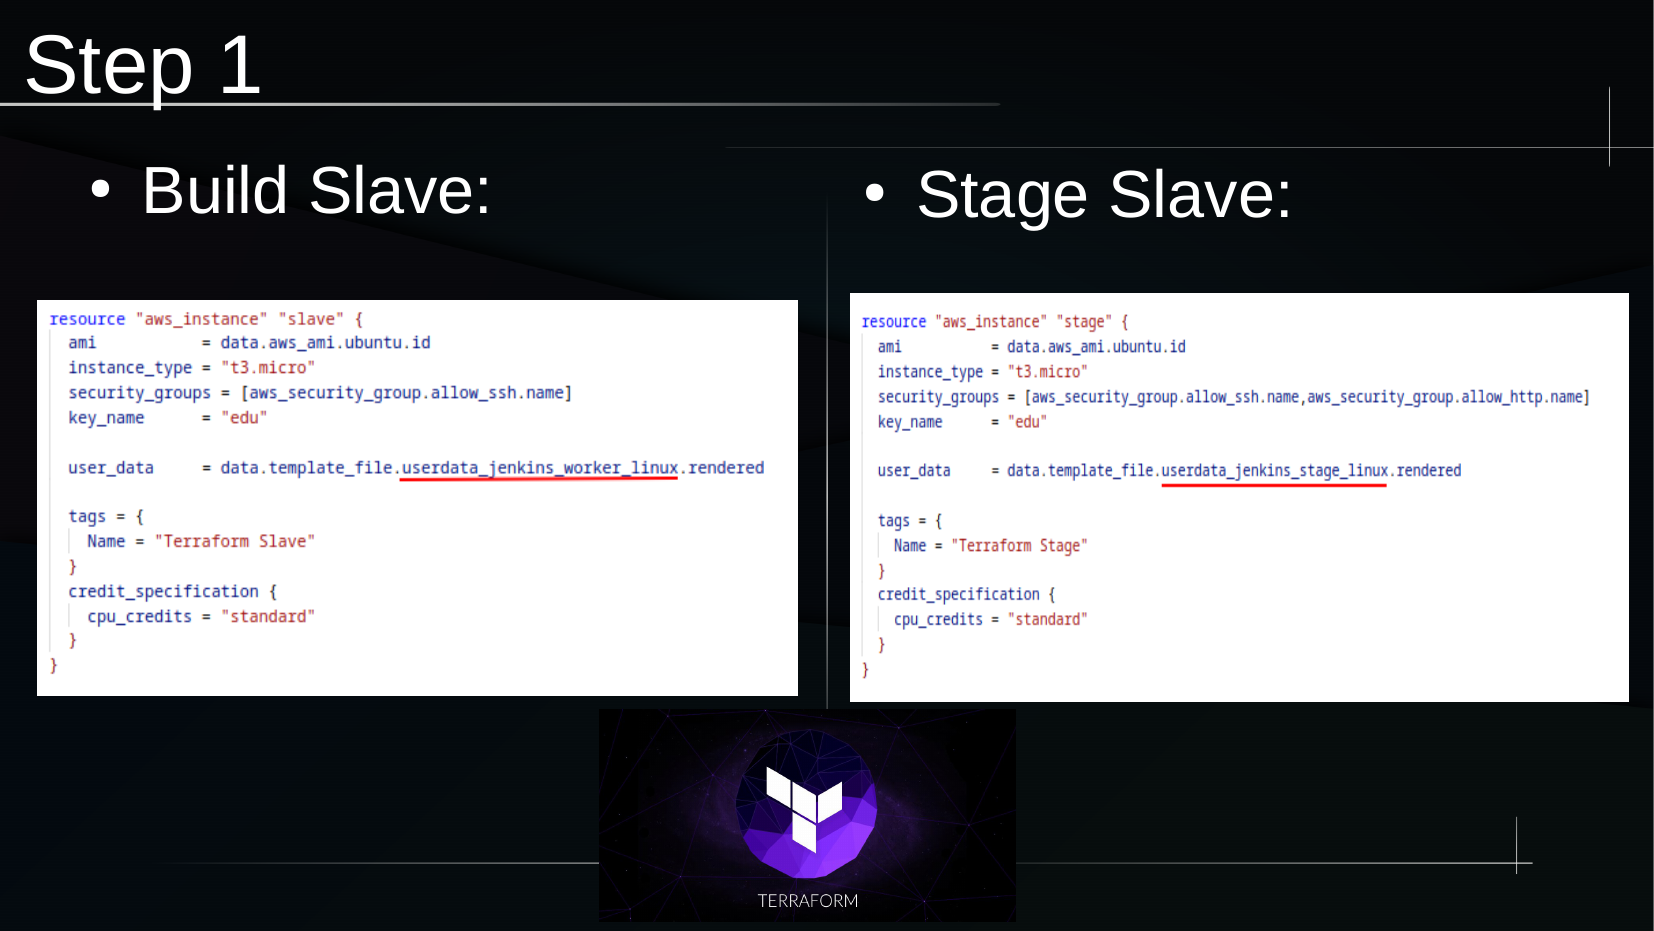

# Step 1
Build Slave:
Stage Slave: